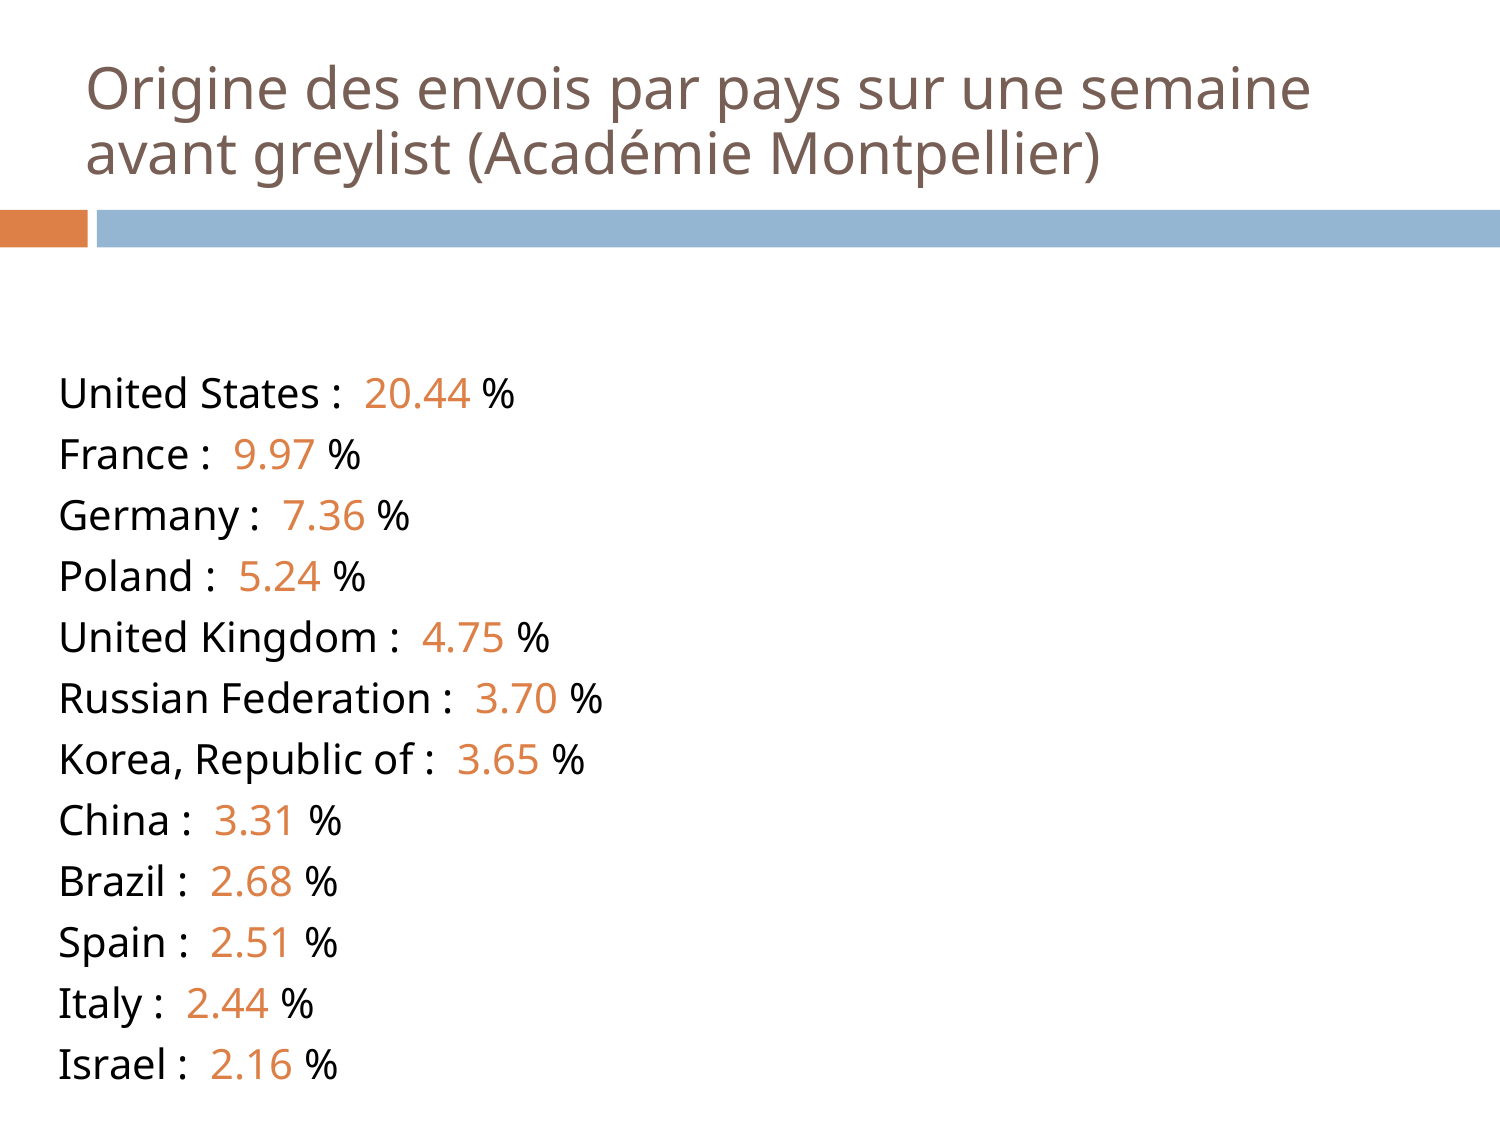

# Origine des envois par pays sur une semaine avant greylist (Académie Montpellier)
United States : 20.44 %
France : 9.97 %
Germany : 7.36 %
Poland : 5.24 %
United Kingdom : 4.75 %
Russian Federation : 3.70 %
Korea, Republic of : 3.65 %
China : 3.31 %
Brazil : 2.68 %
Spain : 2.51 %
Italy : 2.44 %
Israel : 2.16 %